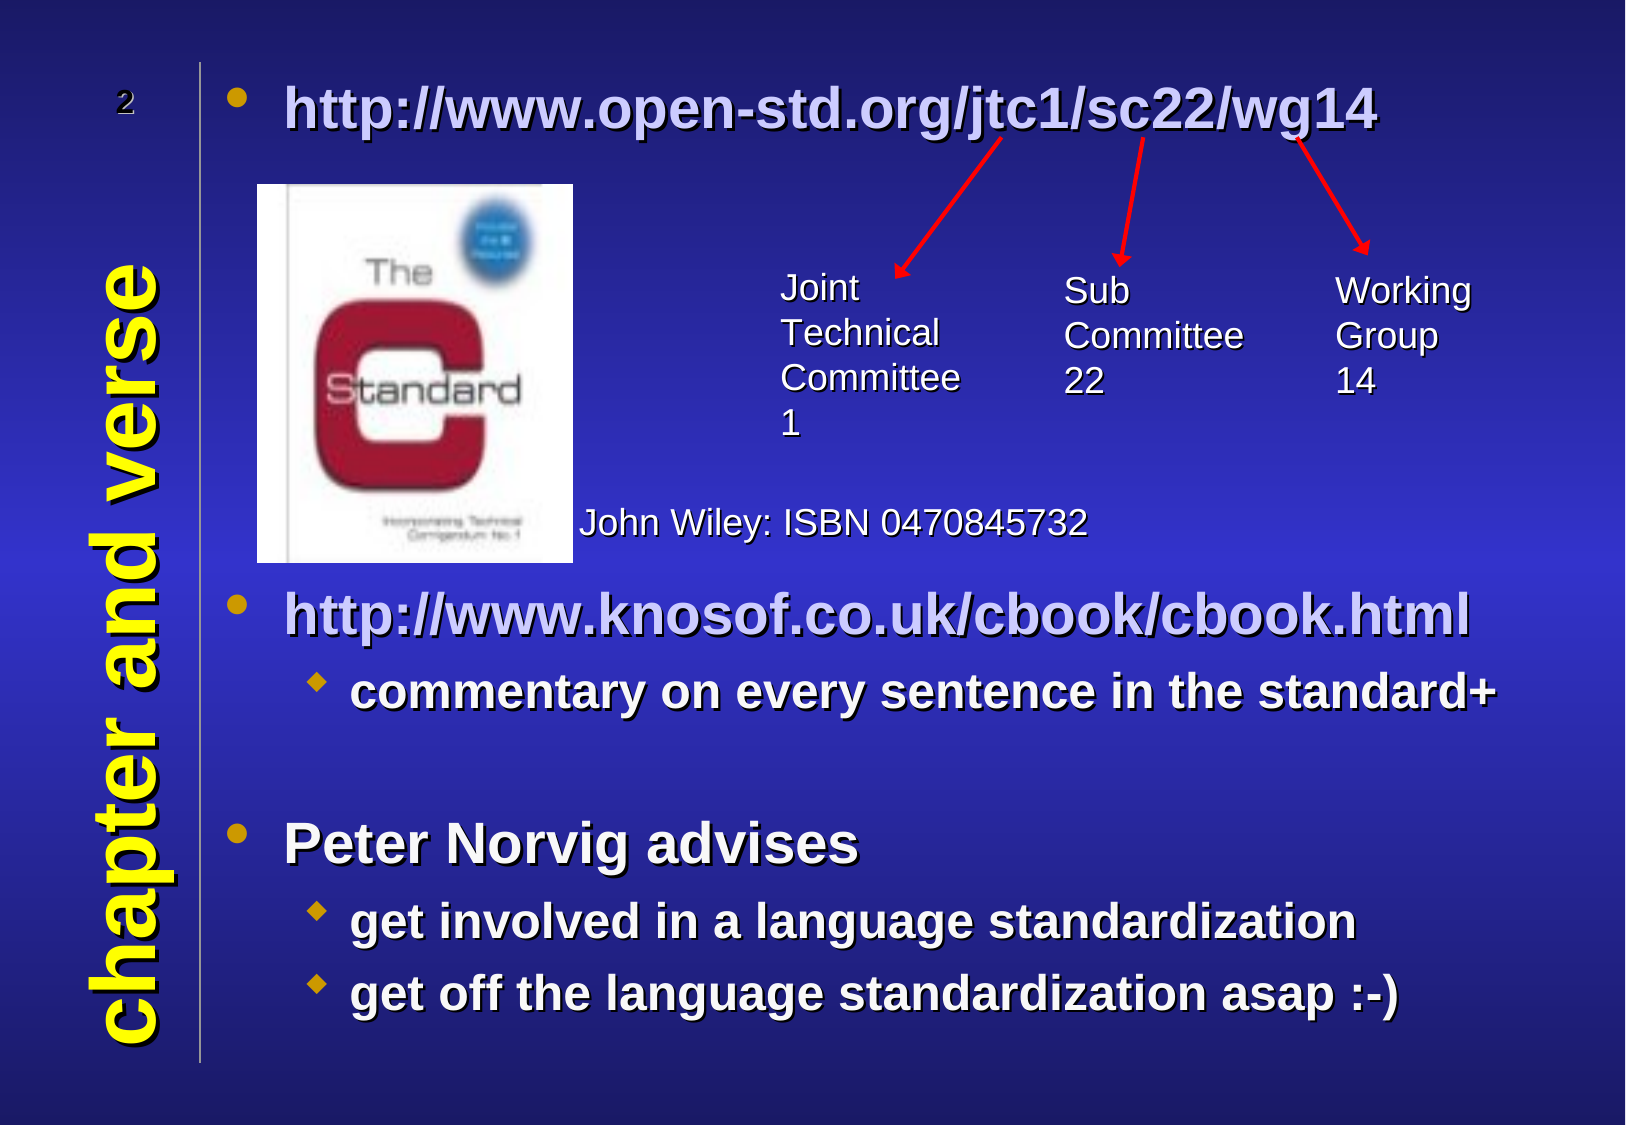

2
http://www.open-std.org/jtc1/sc22/wg14
http://www.knosof.co.uk/cbook/cbook.html
commentary on every sentence in the standard+
Peter Norvig advises
get involved in a language standardization
get off the language standardization asap :-)
Joint
Technical Committee
1
Sub
Committee
22
Working
Group
14
John Wiley: ISBN 0470845732
# chapter and verse